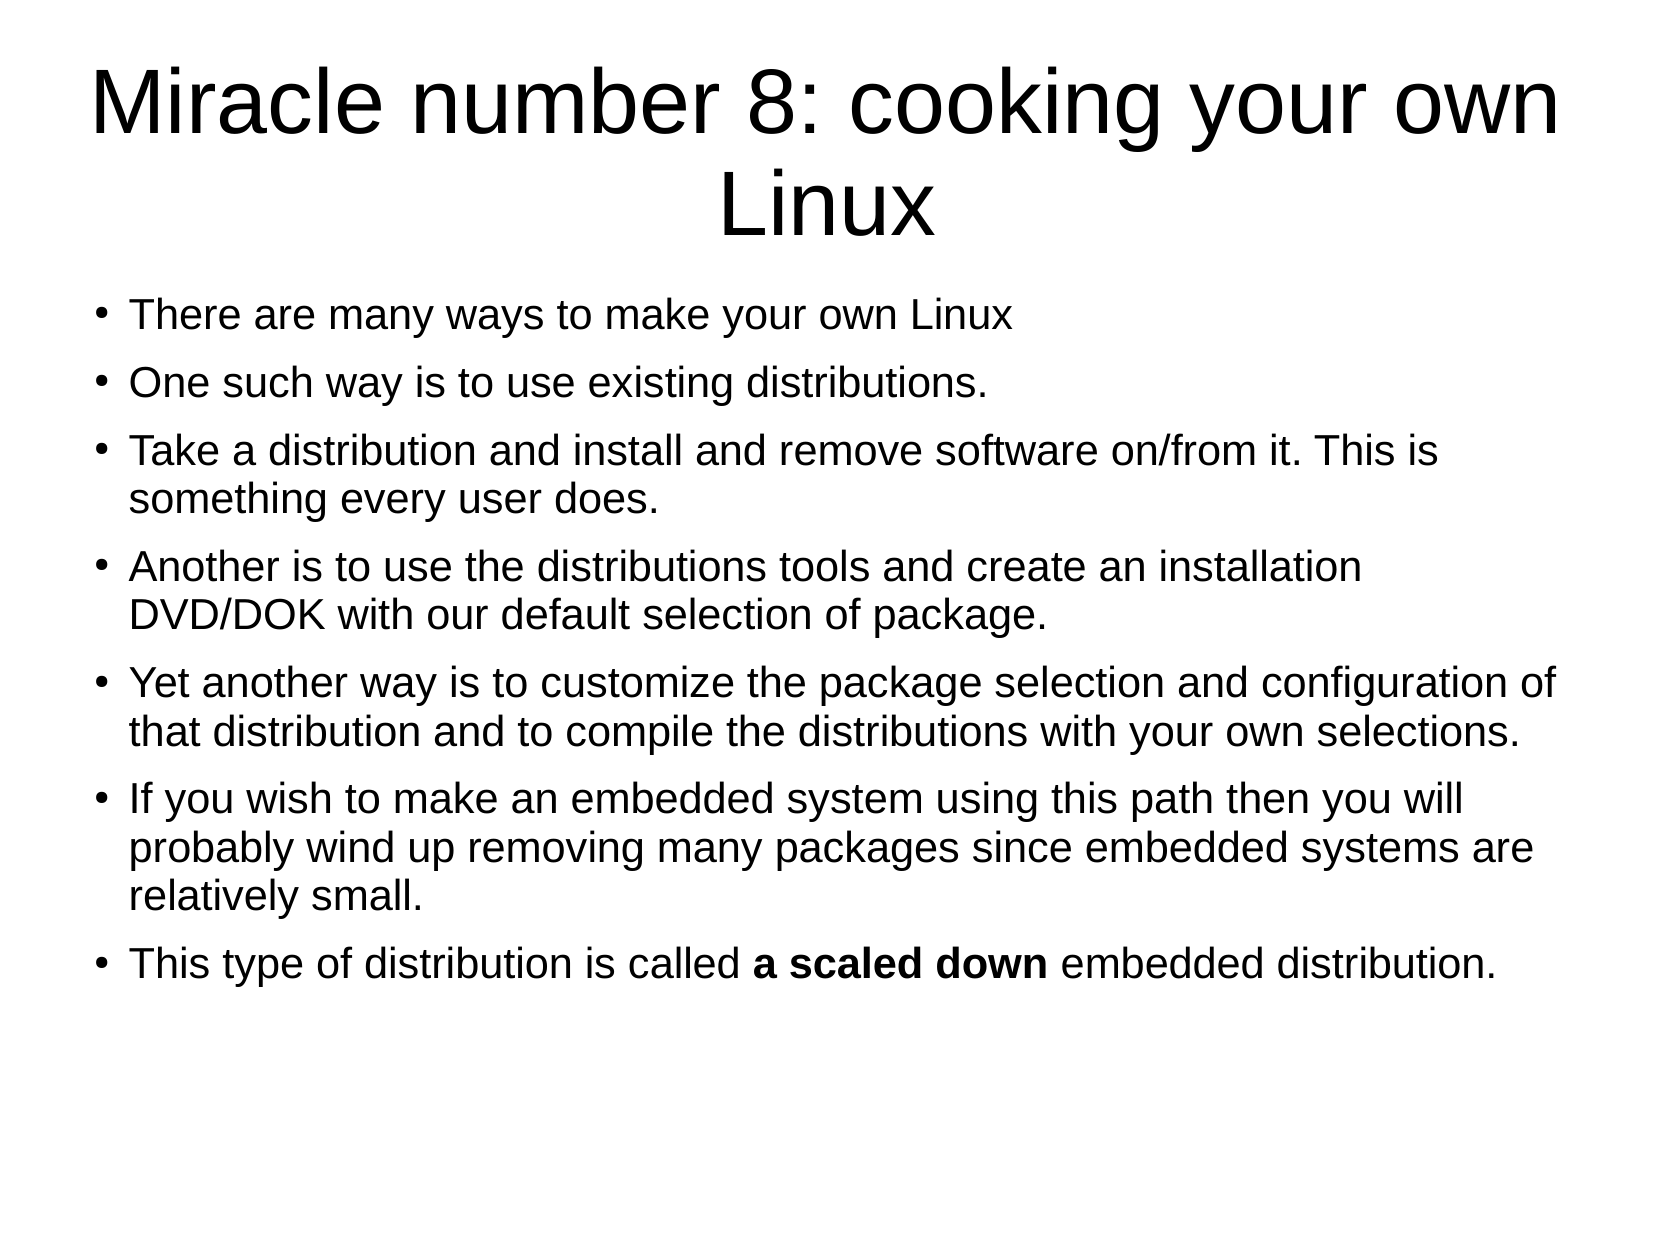

# Miracle number 8: cooking your own Linux
There are many ways to make your own Linux
One such way is to use existing distributions.
Take a distribution and install and remove software on/from it. This is something every user does.
Another is to use the distributions tools and create an installation DVD/DOK with our default selection of package.
Yet another way is to customize the package selection and configuration of that distribution and to compile the distributions with your own selections.
If you wish to make an embedded system using this path then you will probably wind up removing many packages since embedded systems are relatively small.
This type of distribution is called a scaled down embedded distribution.